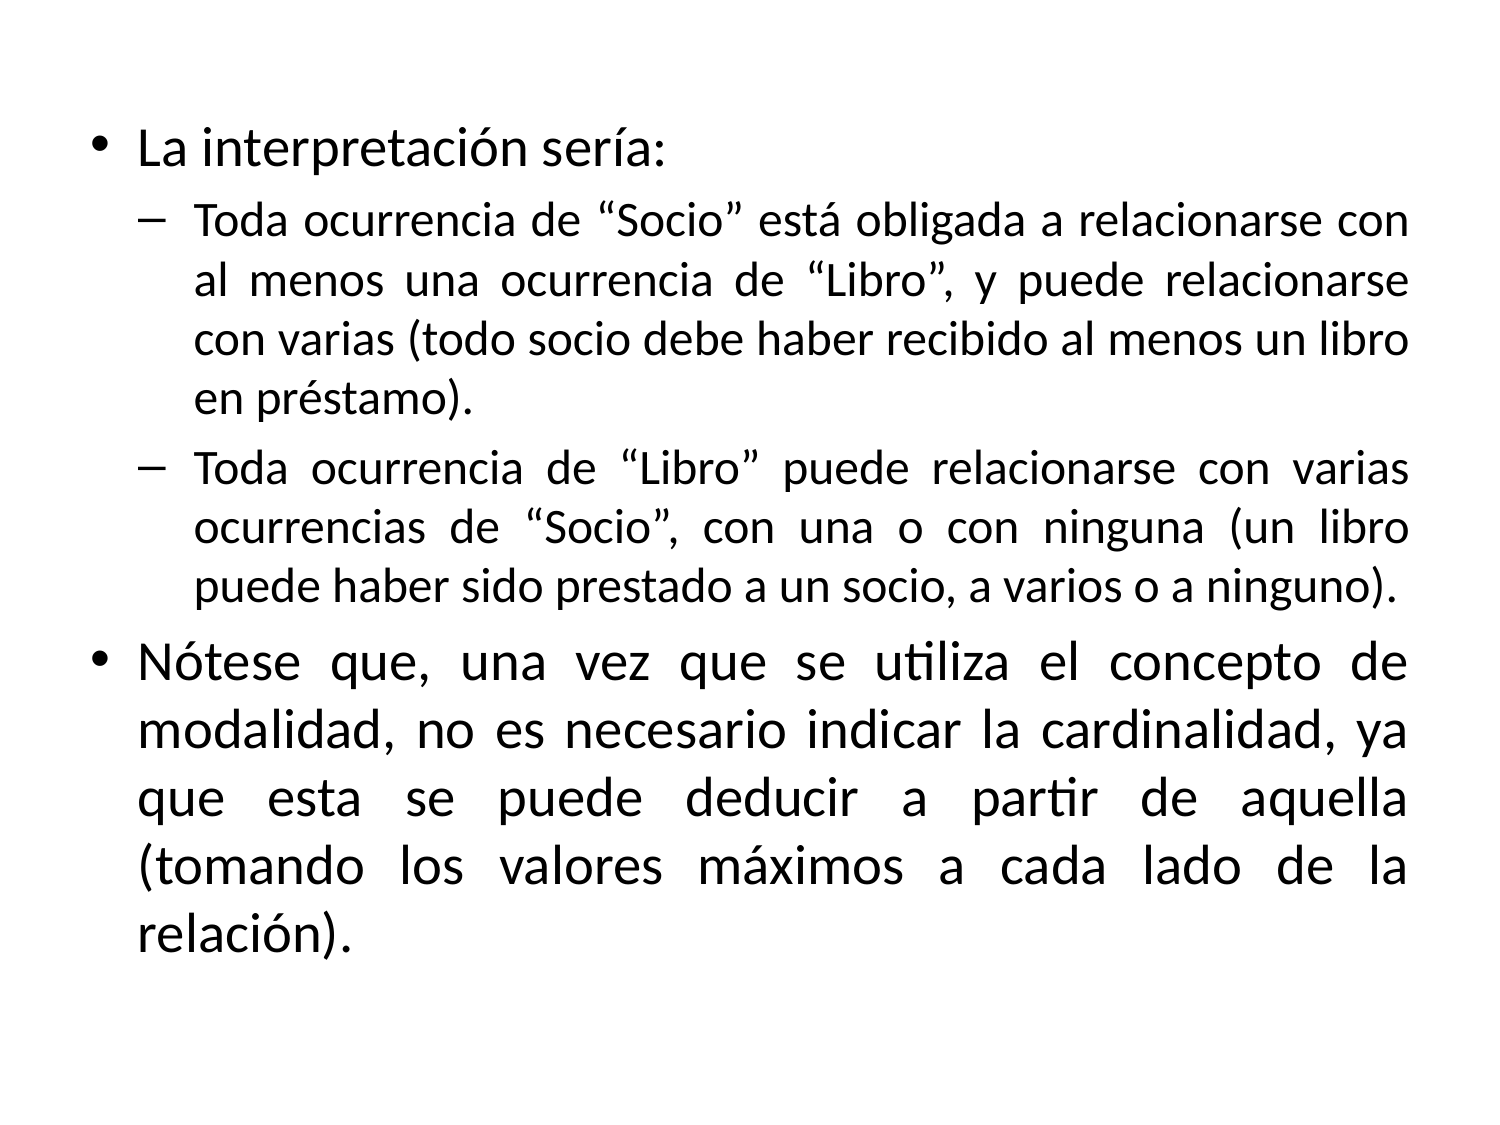

# La interpretación sería:
Toda ocurrencia de “Socio” está obligada a relacionarse con al menos una ocurrencia de “Libro”, y puede relacionarse con varias (todo socio debe haber recibido al menos un libro en préstamo).
Toda ocurrencia de “Libro” puede relacionarse con varias ocurrencias de “Socio”, con una o con ninguna (un libro puede haber sido prestado a un socio, a varios o a ninguno).
Nótese que, una vez que se utiliza el concepto de modalidad, no es necesario indicar la cardinalidad, ya que esta se puede deducir a partir de aquella (tomando los valores máximos a cada lado de la relación).